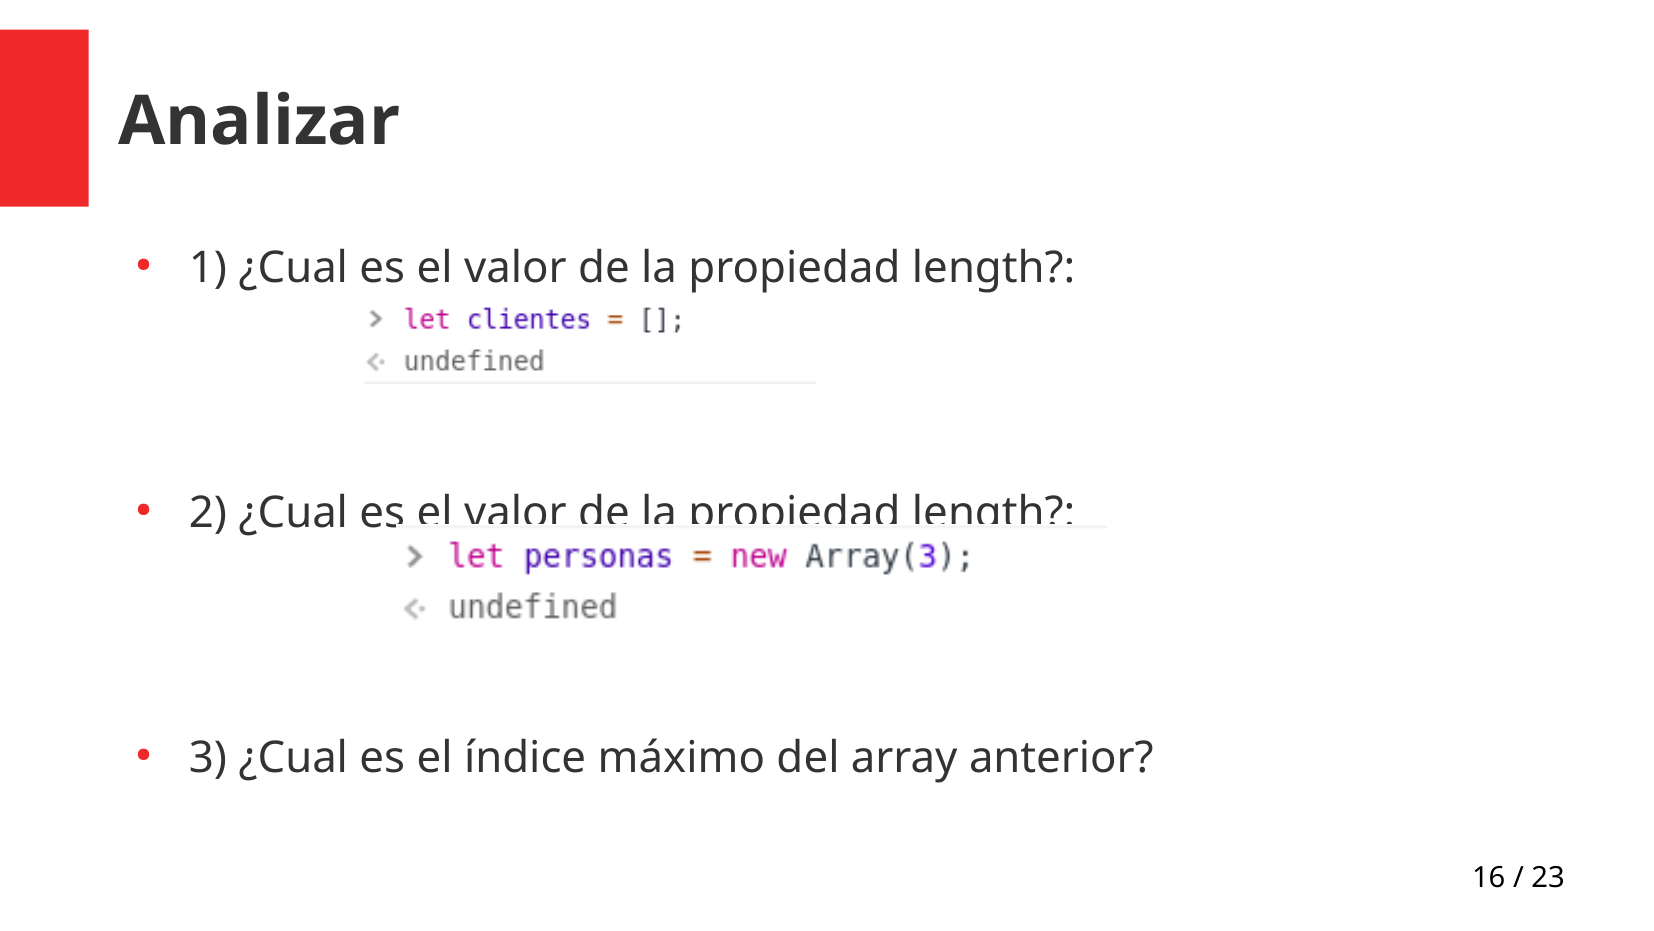

# Analizar
1) ¿Cual es el valor de la propiedad length?:
2) ¿Cual es el valor de la propiedad length?:
3) ¿Cual es el índice máximo del array anterior?
16